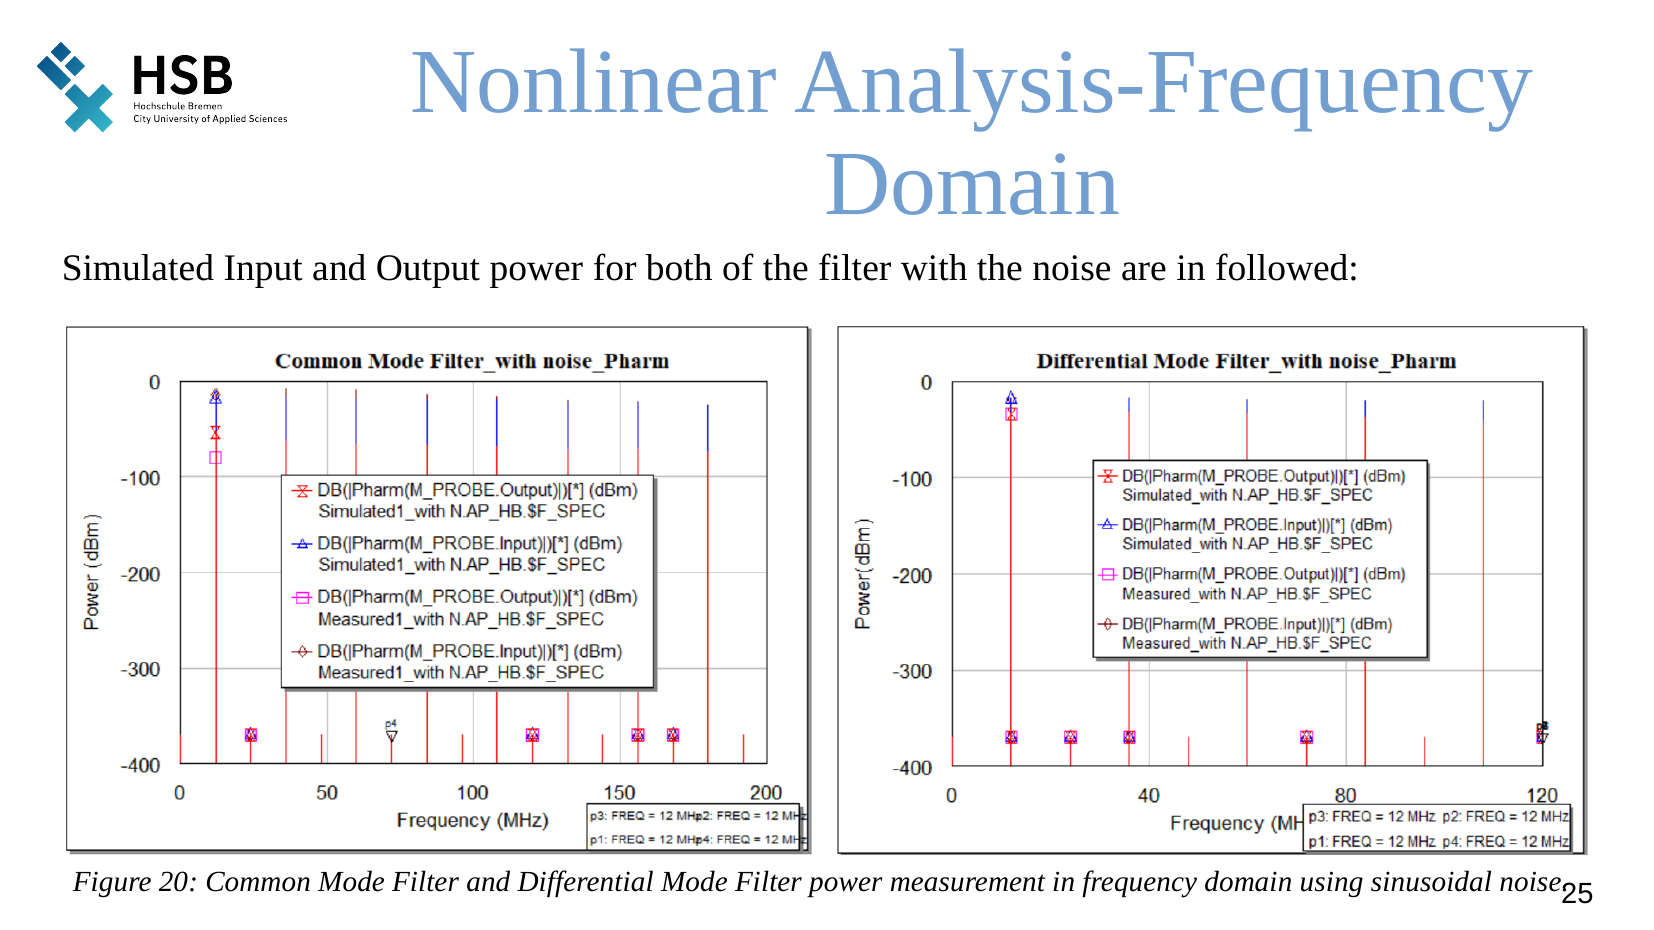

# Nonlinear Analysis-Frequency Domain
Simulated Input and Output power for both of the filter with the noise are in followed:
Figure 20: Common Mode Filter and Differential Mode Filter power measurement in frequency domain using sinusoidal noise.